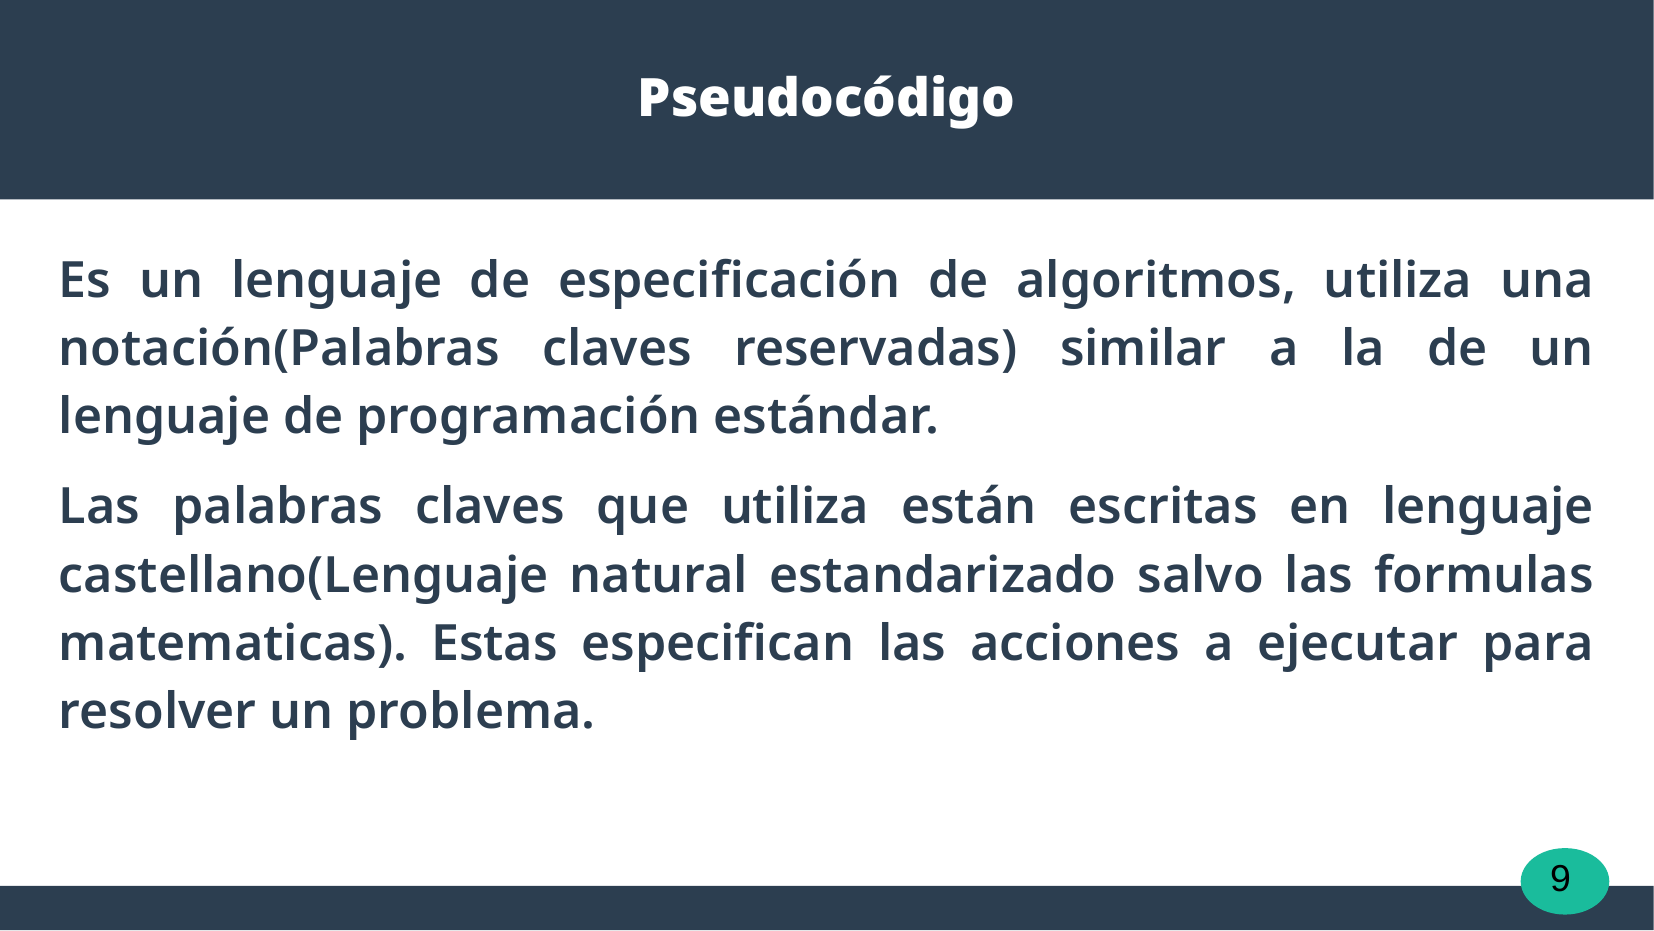

# Pseudocódigo
Es un lenguaje de especificación de algoritmos, utiliza una notación(Palabras claves reservadas) similar a la de un lenguaje de programación estándar.
Las palabras claves que utiliza están escritas en lenguaje castellano(Lenguaje natural estandarizado salvo las formulas matematicas). Estas especifican las acciones a ejecutar para resolver un problema.
9